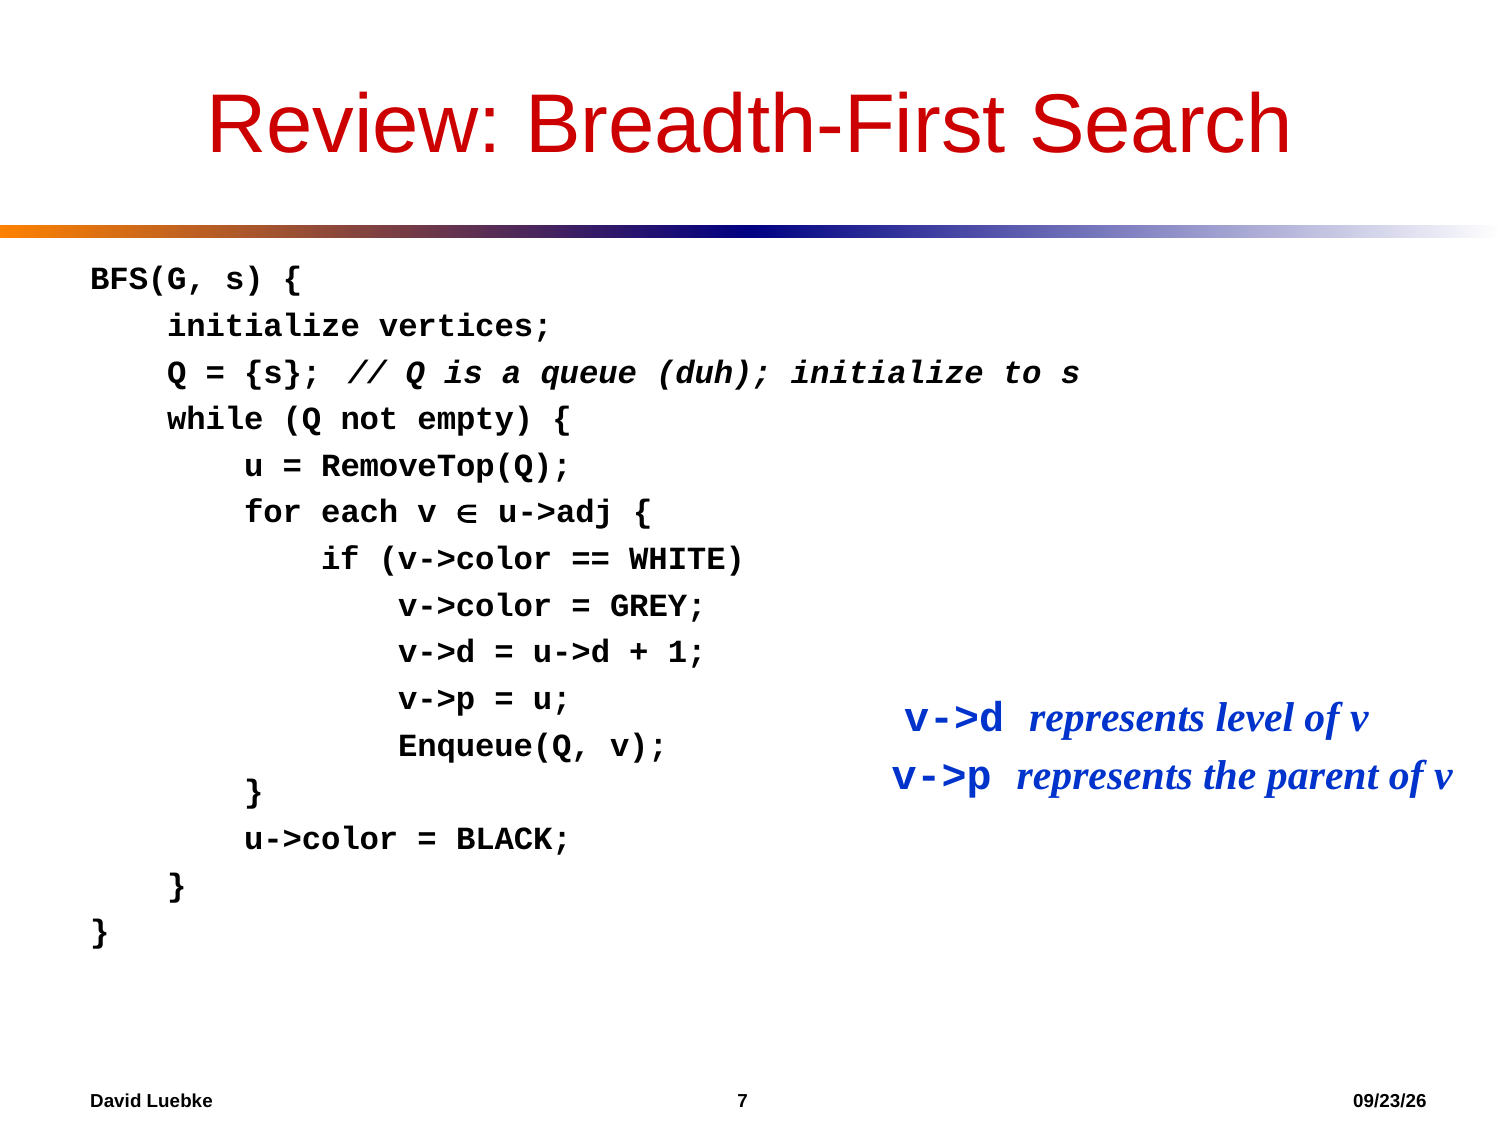

# Review: Breadth-First Search
BFS(G, s) {
 initialize vertices;
 Q = {s};		// Q is a queue (duh); initialize to s
 while (Q not empty) {
 u = RemoveTop(Q);
 for each v  u->adj {
 if (v->color == WHITE)
 v->color = GREY;
 v->d = u->d + 1;
 v->p = u;
 Enqueue(Q, v);
 }
 u->color = BLACK;
 }
}
 v->d represents level of v
v->p represents the parent of v
David Luebke				 6